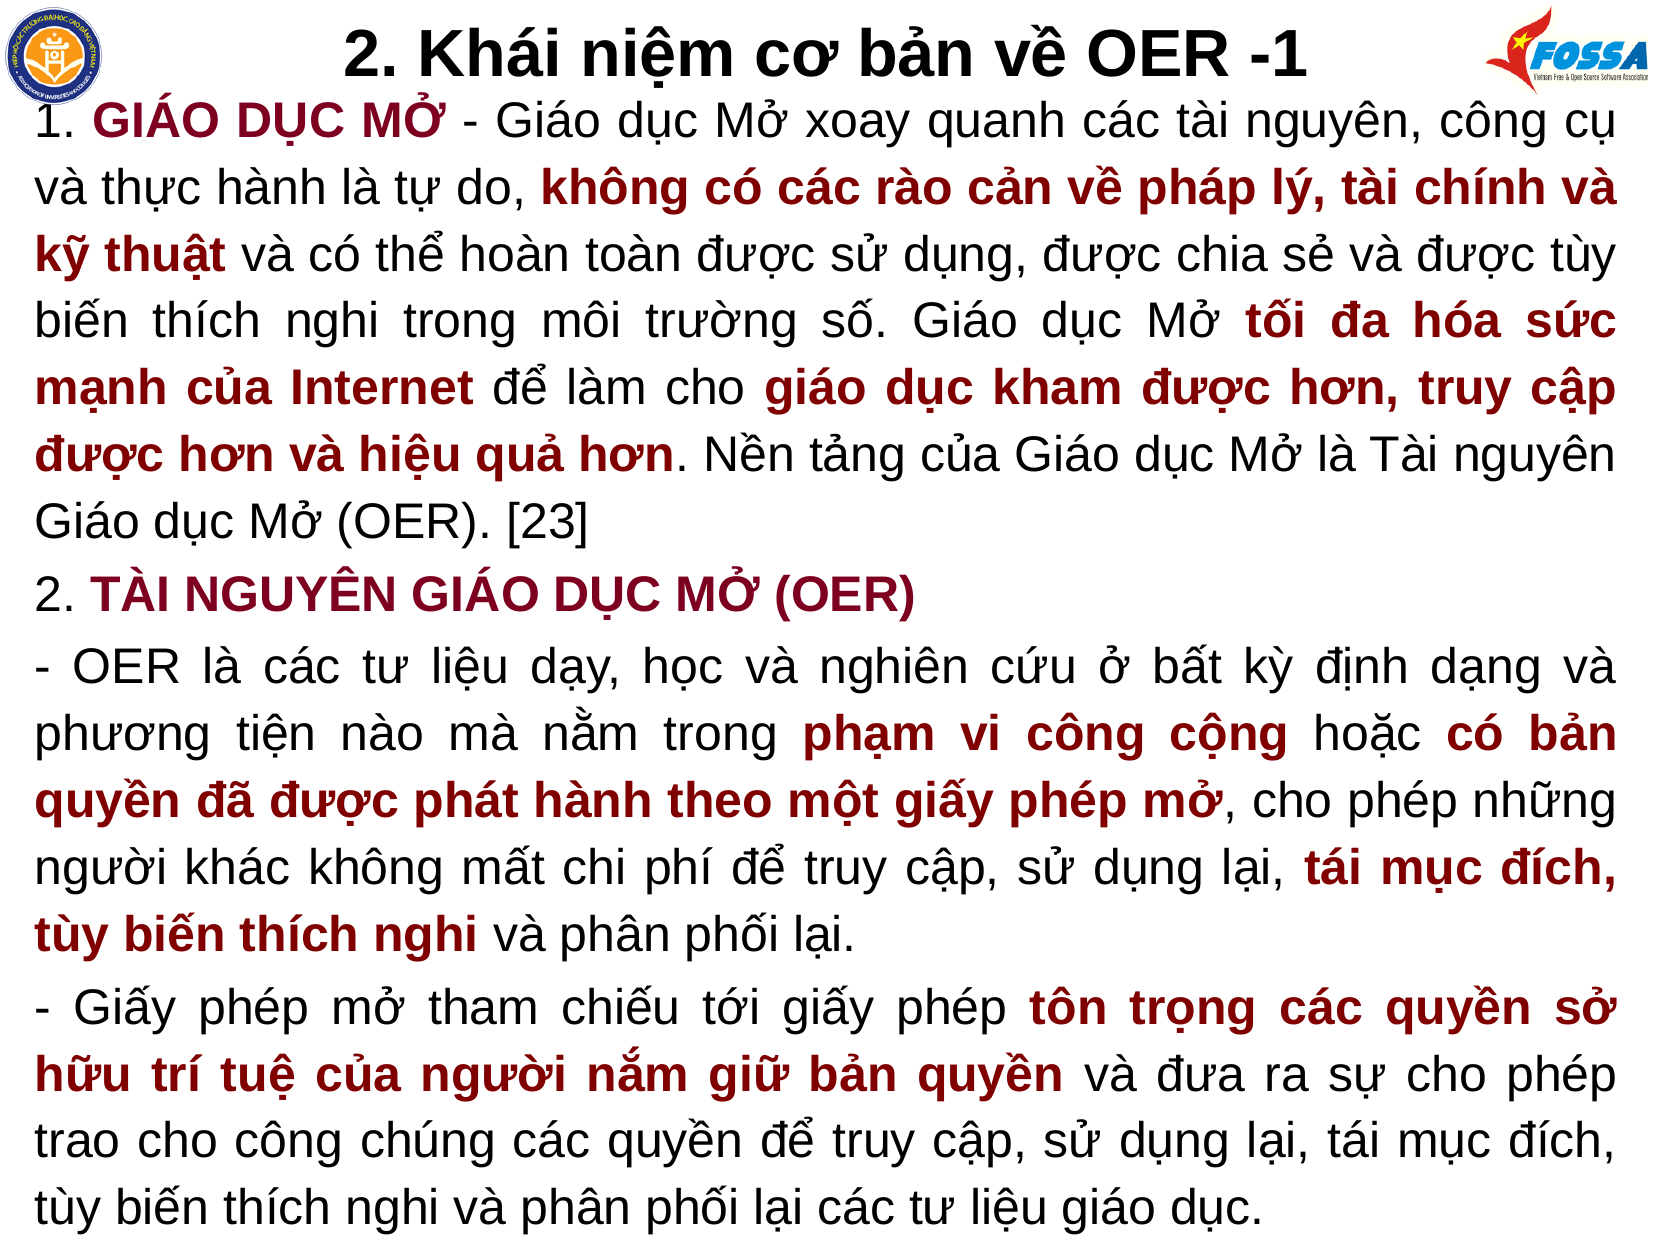

# 2. Khái niệm cơ bản về OER -1
1. GIÁO DỤC MỞ - Giáo dục Mở xoay quanh các tài nguyên, công cụ và thực hành là tự do, không có các rào cản về pháp lý, tài chính và kỹ thuật và có thể hoàn toàn được sử dụng, được chia sẻ và được tùy biến thích nghi trong môi trường số. Giáo dục Mở tối đa hóa sức mạnh của Internet để làm cho giáo dục kham được hơn, truy cập được hơn và hiệu quả hơn. Nền tảng của Giáo dục Mở là Tài nguyên Giáo dục Mở (OER). [23]
2. TÀI NGUYÊN GIÁO DỤC MỞ (OER)
- OER là các tư liệu dạy, học và nghiên cứu ở bất kỳ định dạng và phương tiện nào mà nằm trong phạm vi công cộng hoặc có bản quyền đã được phát hành theo một giấy phép mở, cho phép những người khác không mất chi phí để truy cập, sử dụng lại, tái mục đích, tùy biến thích nghi và phân phối lại.
- Giấy phép mở tham chiếu tới giấy phép tôn trọng các quyền sở hữu trí tuệ của người nắm giữ bản quyền và đưa ra sự cho phép trao cho công chúng các quyền để truy cập, sử dụng lại, tái mục đích, tùy biến thích nghi và phân phối lại các tư liệu giáo dục.